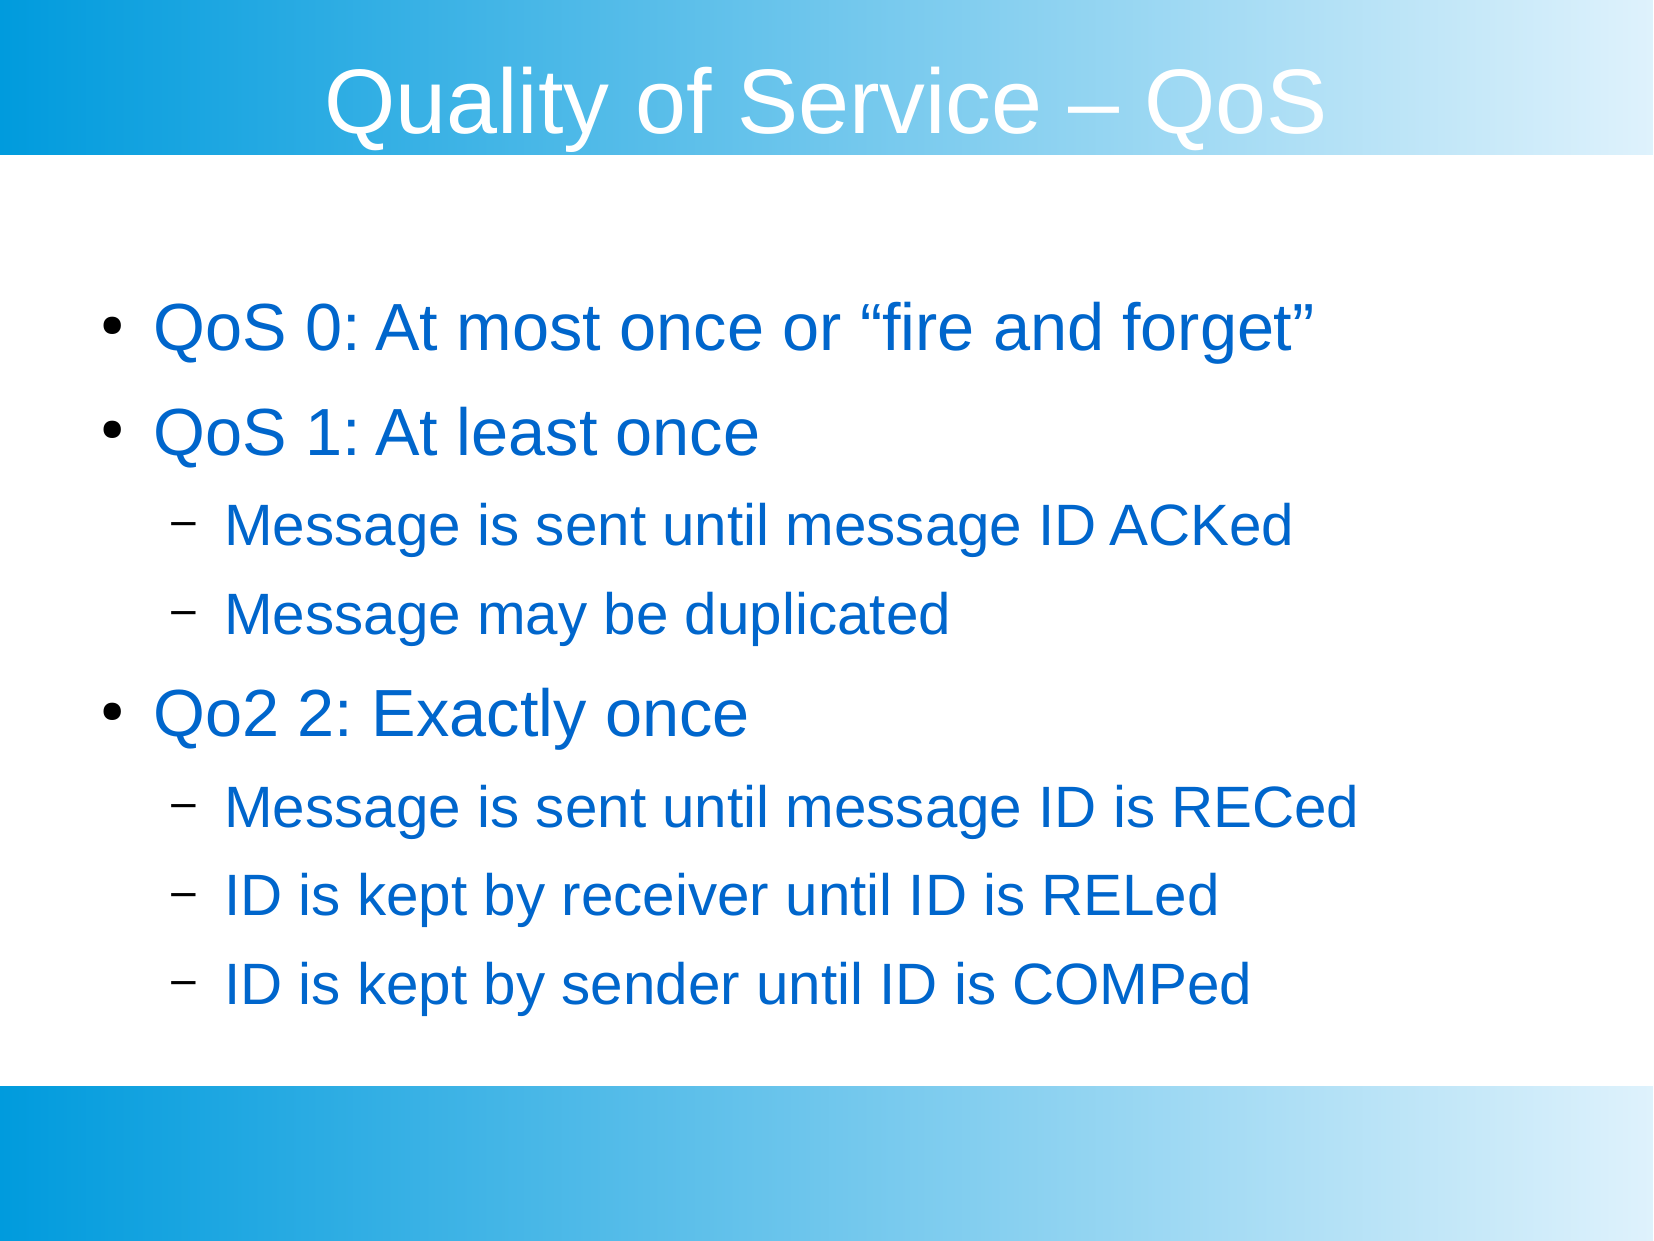

# Quality of Service – QoS
QoS 0: At most once or “fire and forget”
QoS 1: At least once
Message is sent until message ID ACKed
Message may be duplicated
Qo2 2: Exactly once
Message is sent until message ID is RECed
ID is kept by receiver until ID is RELed
ID is kept by sender until ID is COMPed